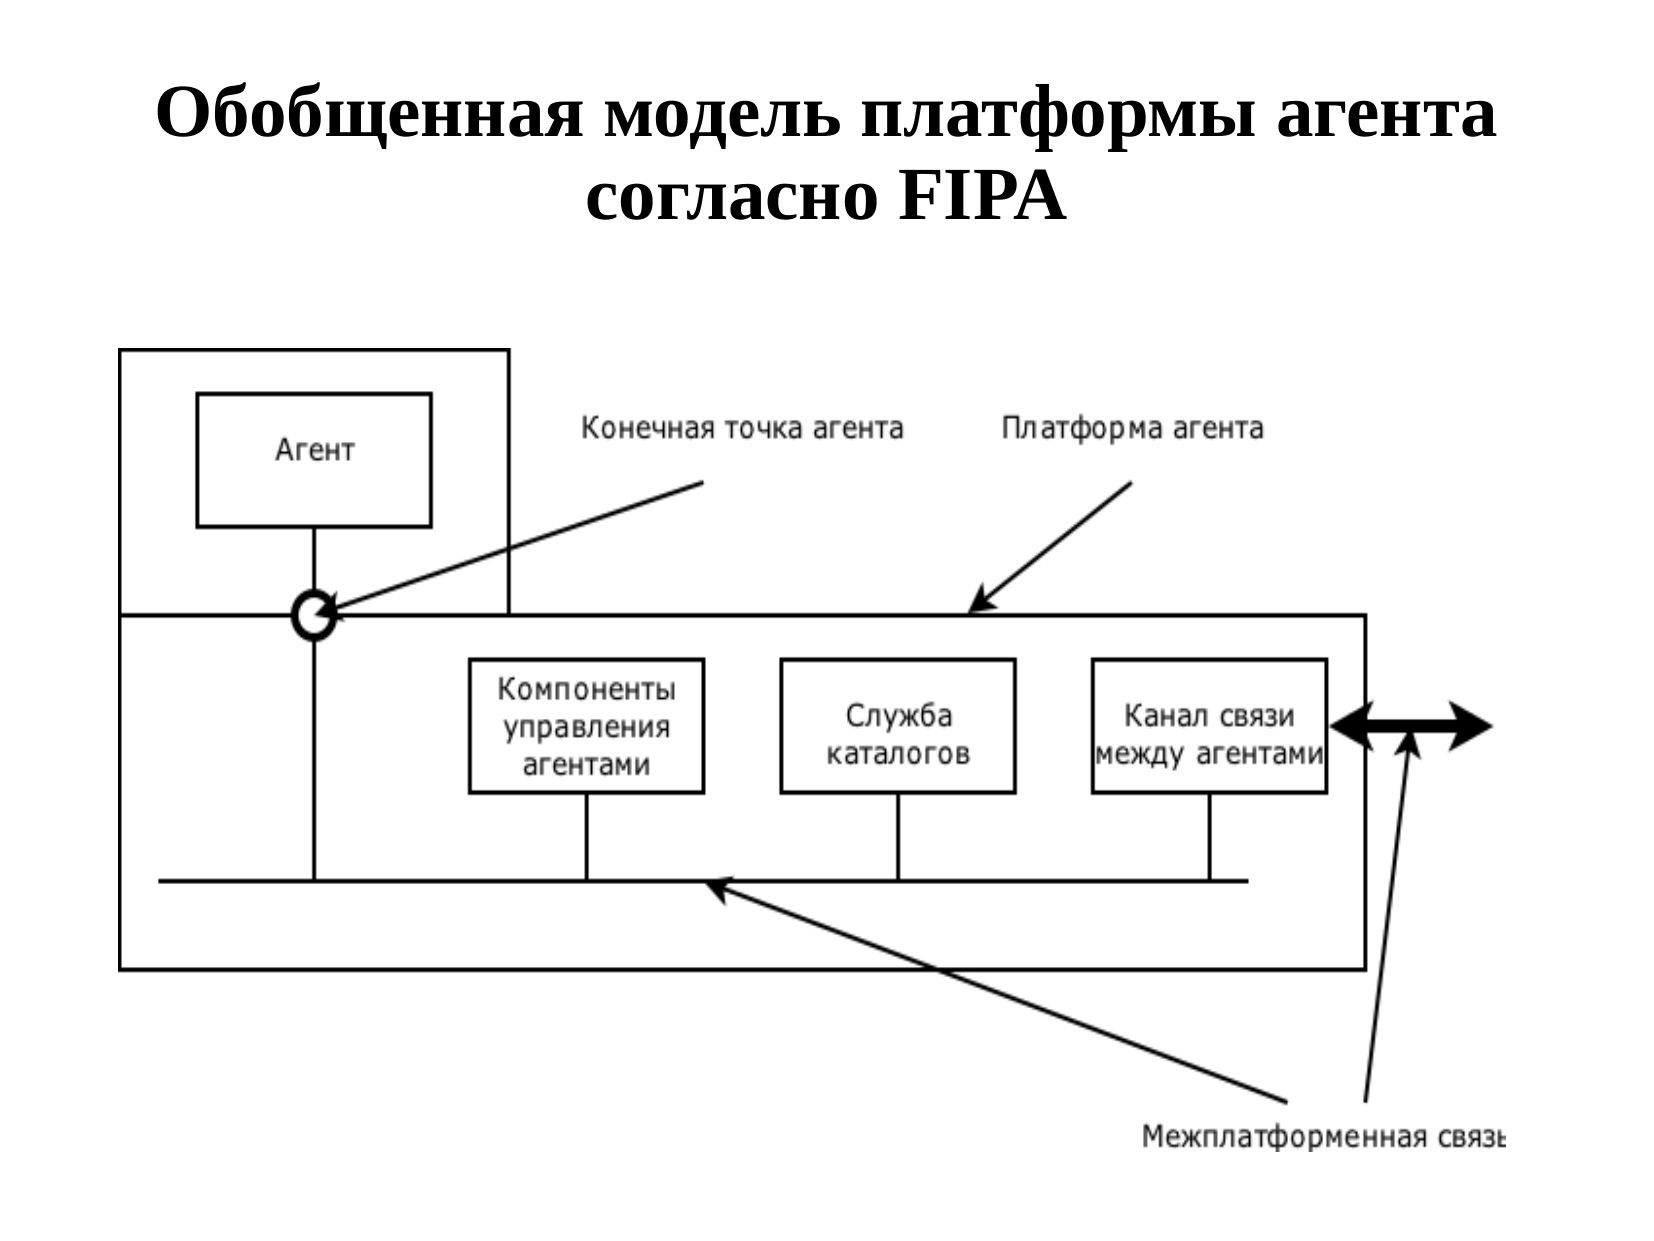

# Обобщенная модель платформы агента согласно FIPA